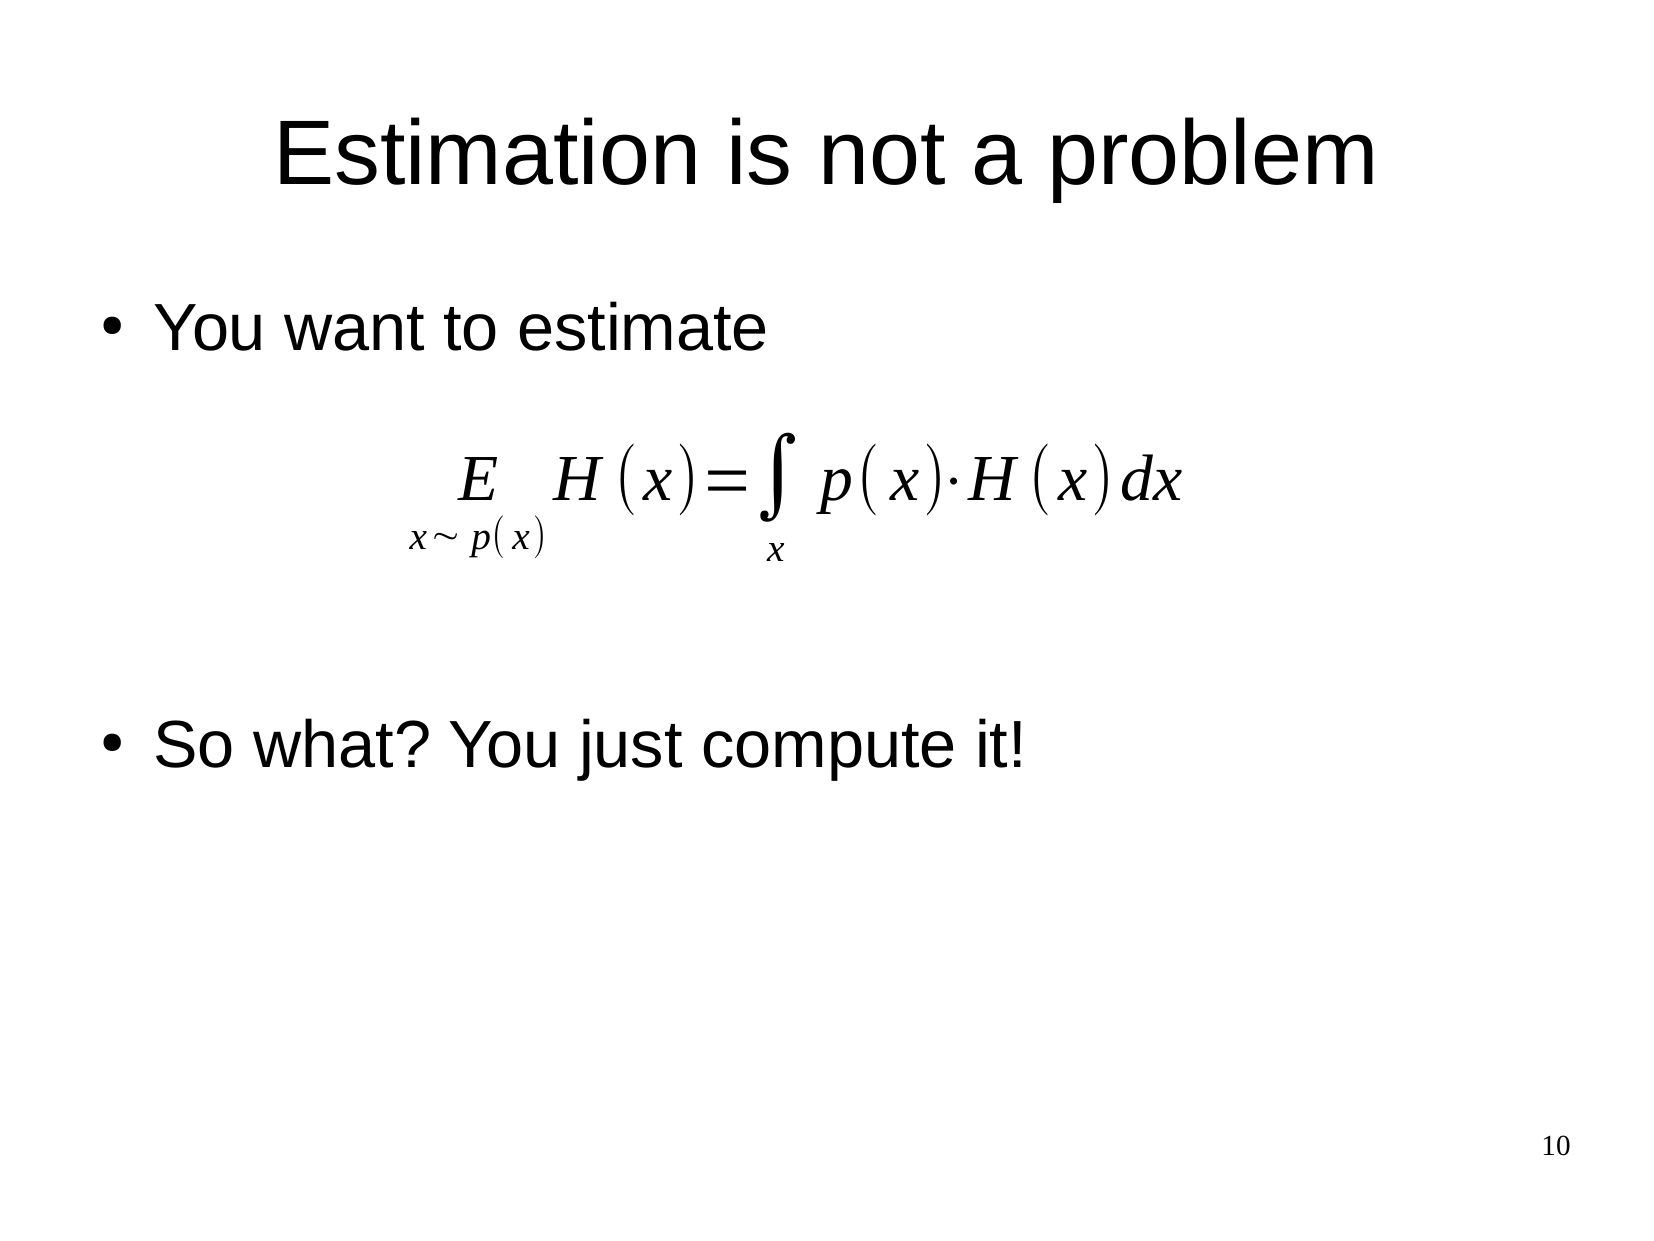

# Estimation is not a problem
You want to estimate
So what? You just compute it!
10